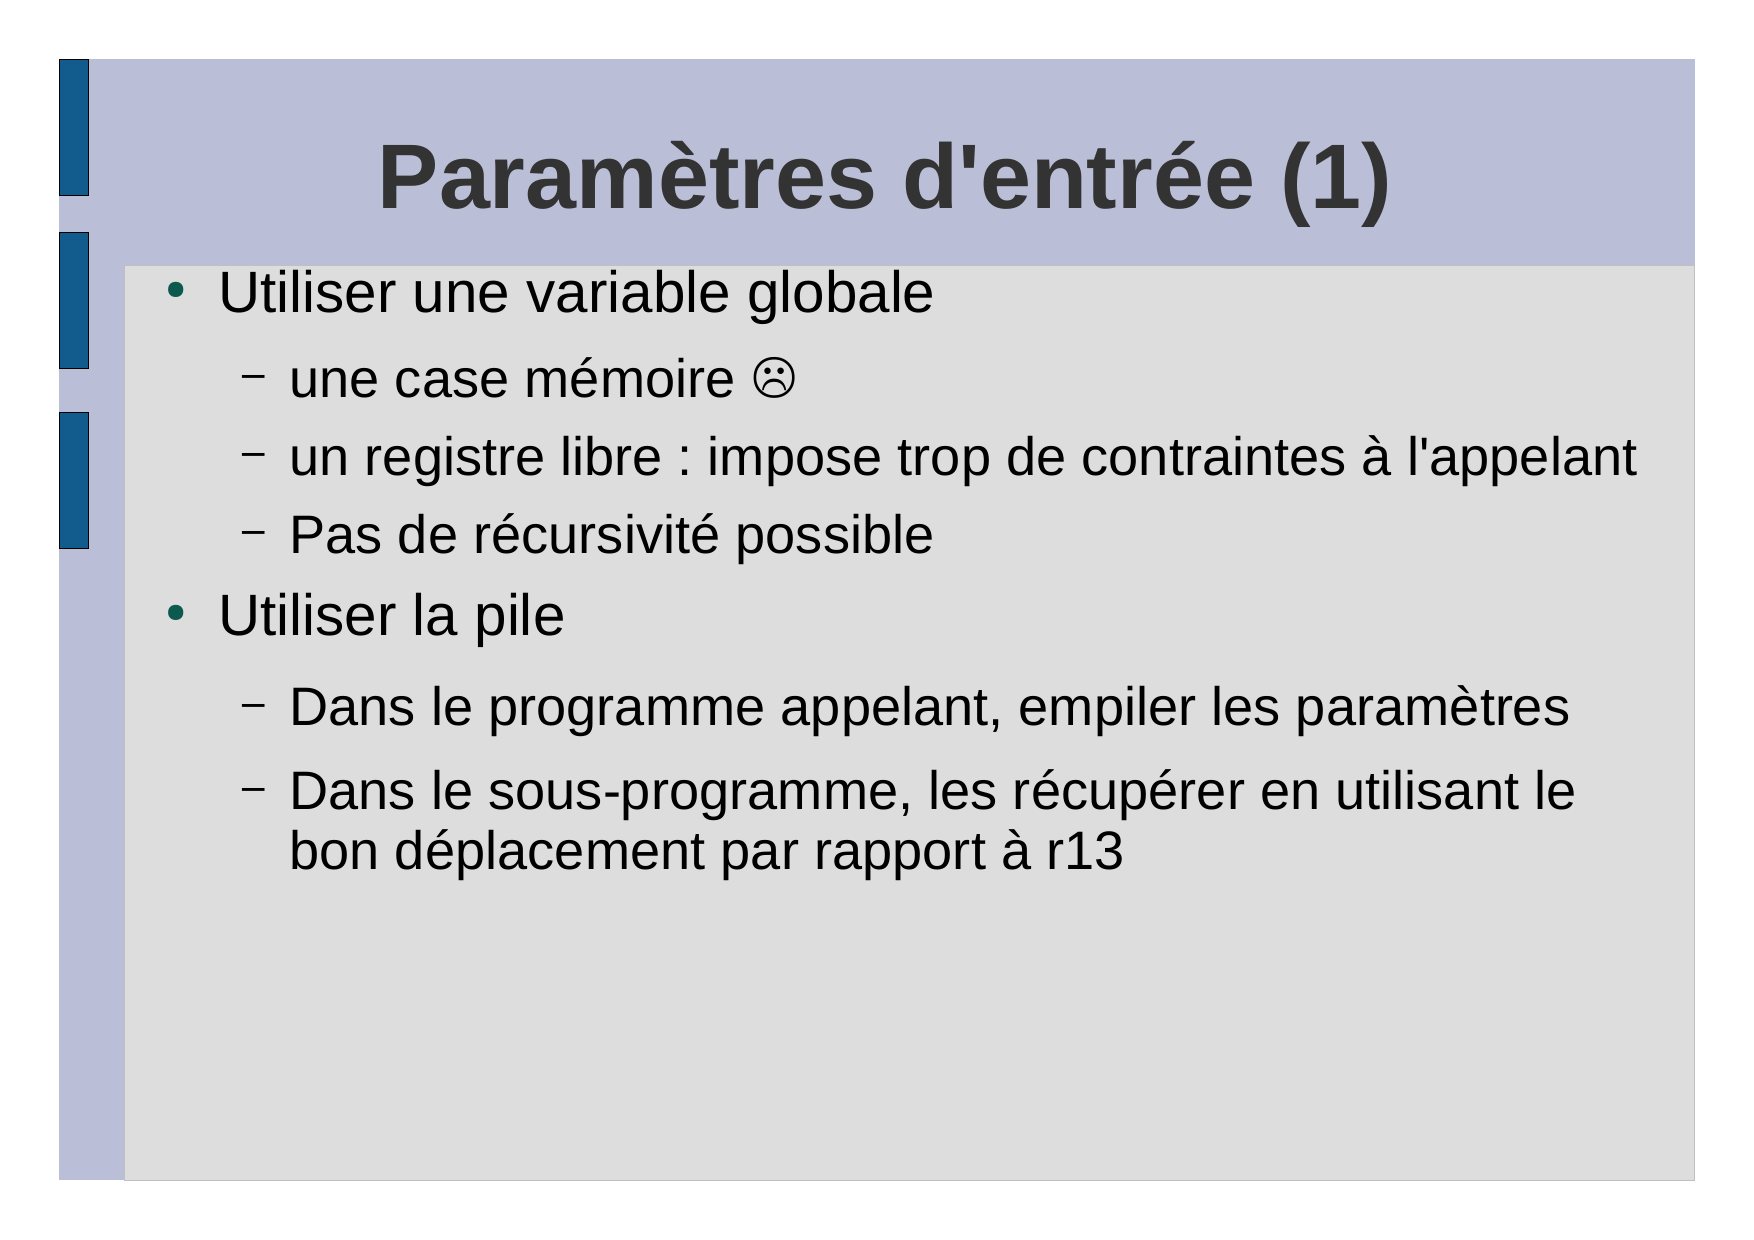

# Paramètres d'entrée (1)
Utiliser une variable globale
une case mémoire 
un registre libre : impose trop de contraintes à l'appelant
Pas de récursivité possible
Utiliser la pile
Dans le programme appelant, empiler les paramètres
Dans le sous-programme, les récupérer en utilisant le bon déplacement par rapport à r13